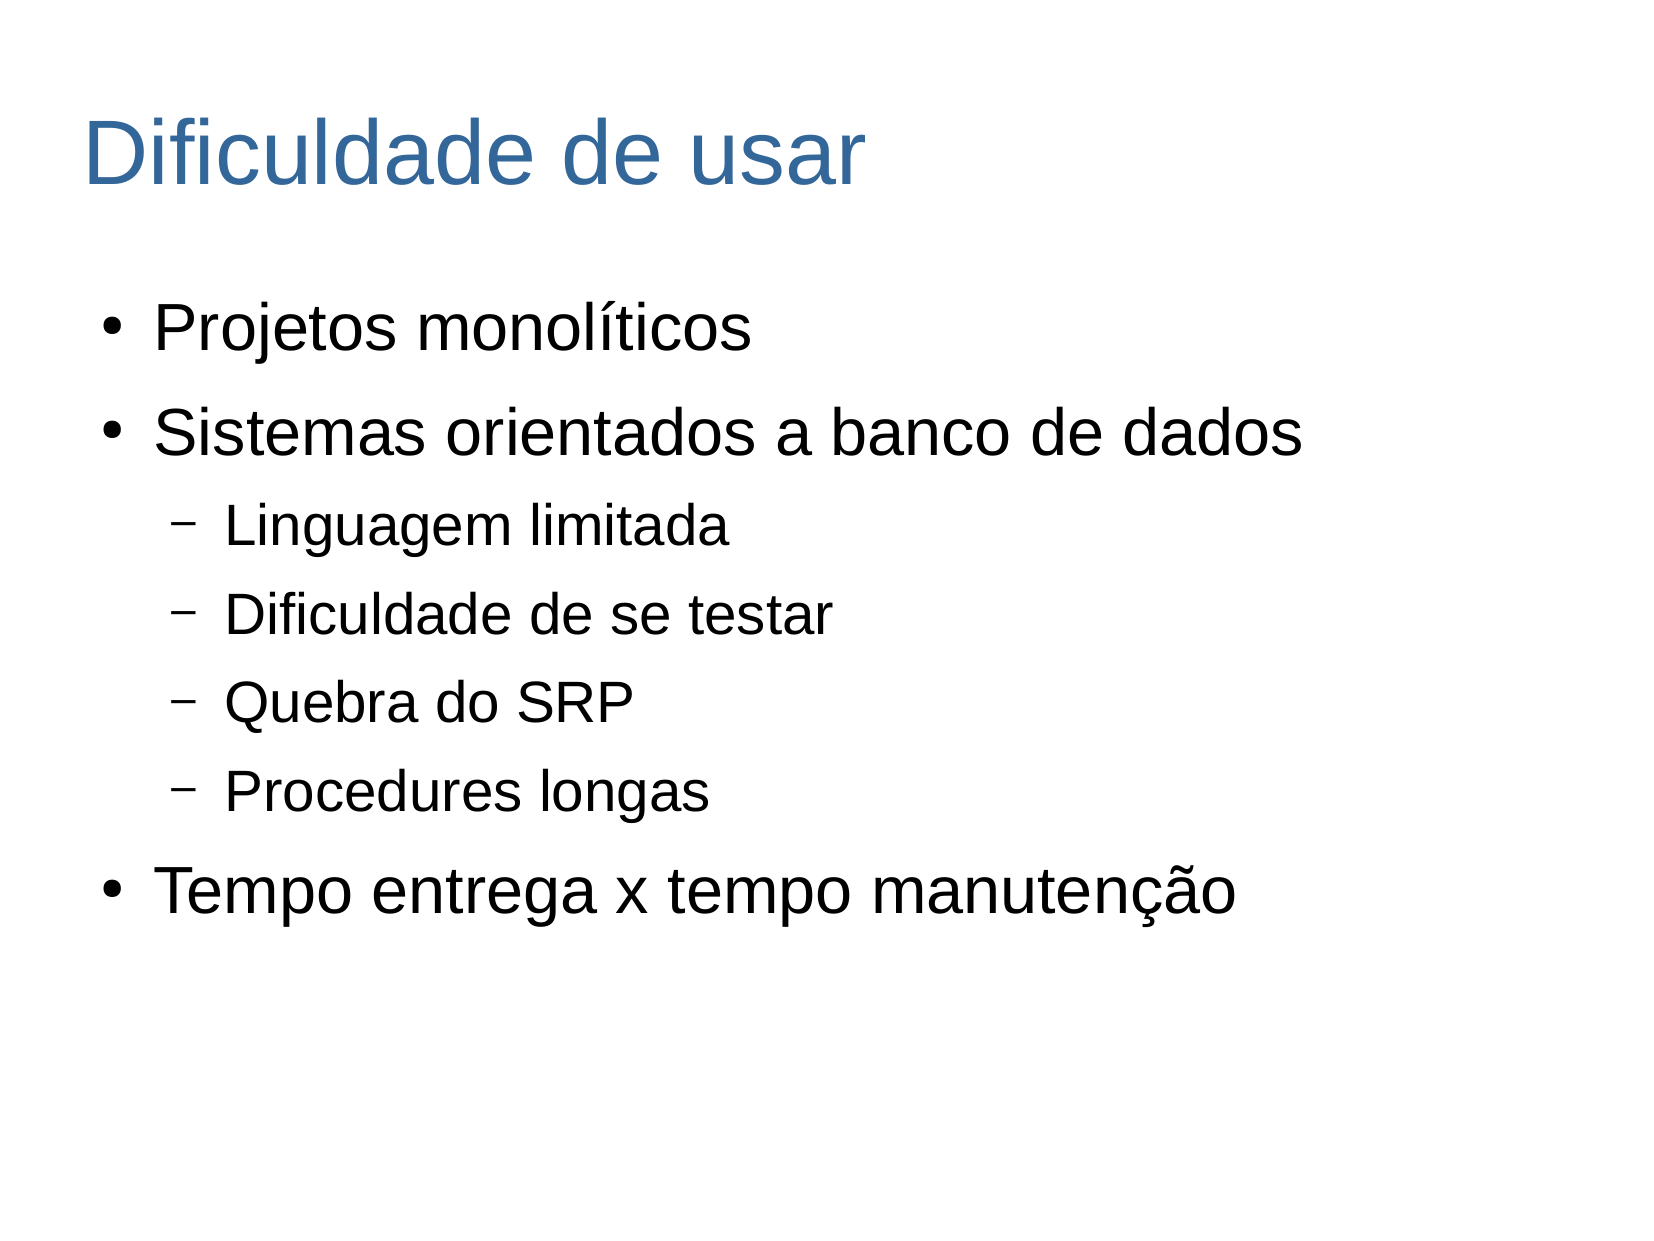

# Dificuldade de usar
Projetos monolíticos
Sistemas orientados a banco de dados
Linguagem limitada
Dificuldade de se testar
Quebra do SRP
Procedures longas
Tempo entrega x tempo manutenção